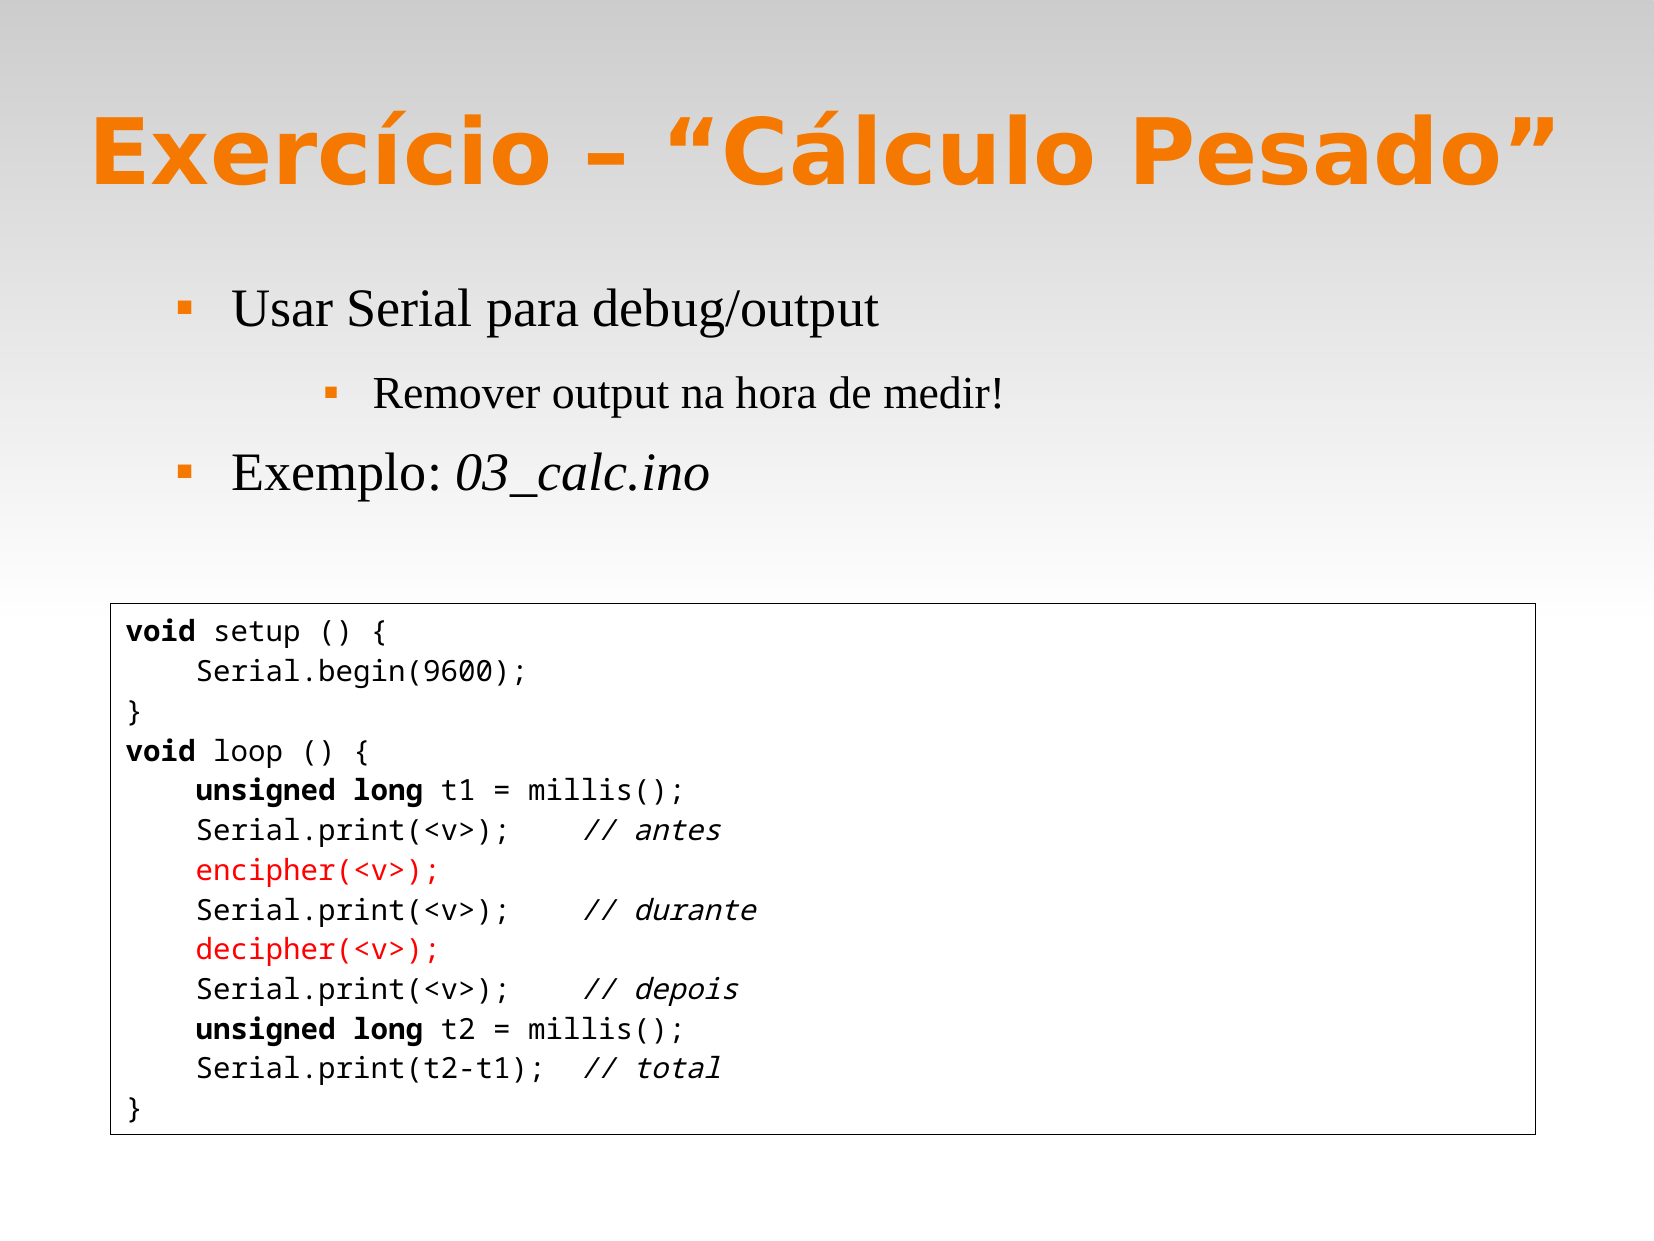

# Exercício – “Cálculo Pesado”
Usar Serial para debug/output
Remover output na hora de medir!
Exemplo: 03_calc.ino
void setup () {
 Serial.begin(9600);
}
void loop () {
 unsigned long t1 = millis();
 Serial.print(<v>); // antes
 encipher(<v>);
 Serial.print(<v>); // durante
 decipher(<v>);
 Serial.print(<v>); // depois
 unsigned long t2 = millis();
 Serial.print(t2-t1); // total
}